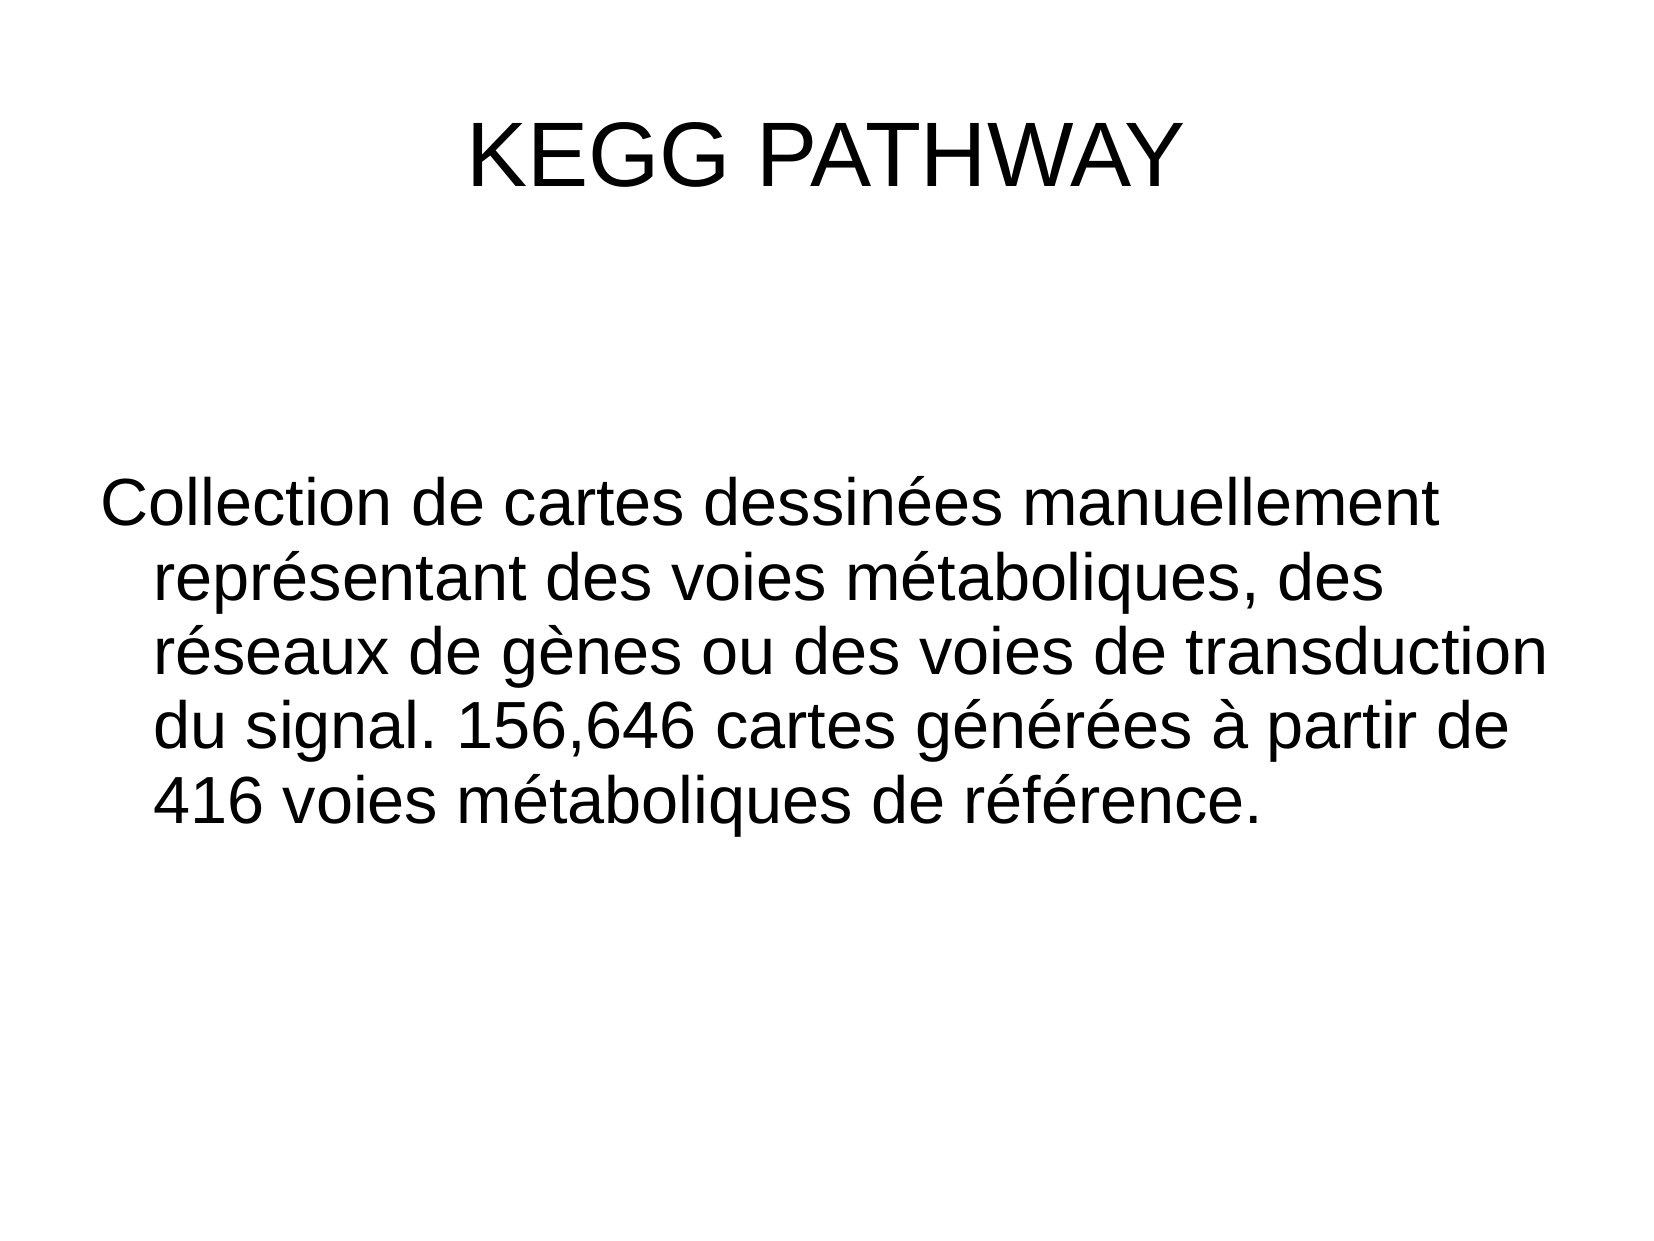

# KEGG PATHWAY
Collection de cartes dessinées manuellement représentant des voies métaboliques, des réseaux de gènes ou des voies de transduction du signal. 156,646 cartes générées à partir de 416 voies métaboliques de référence.